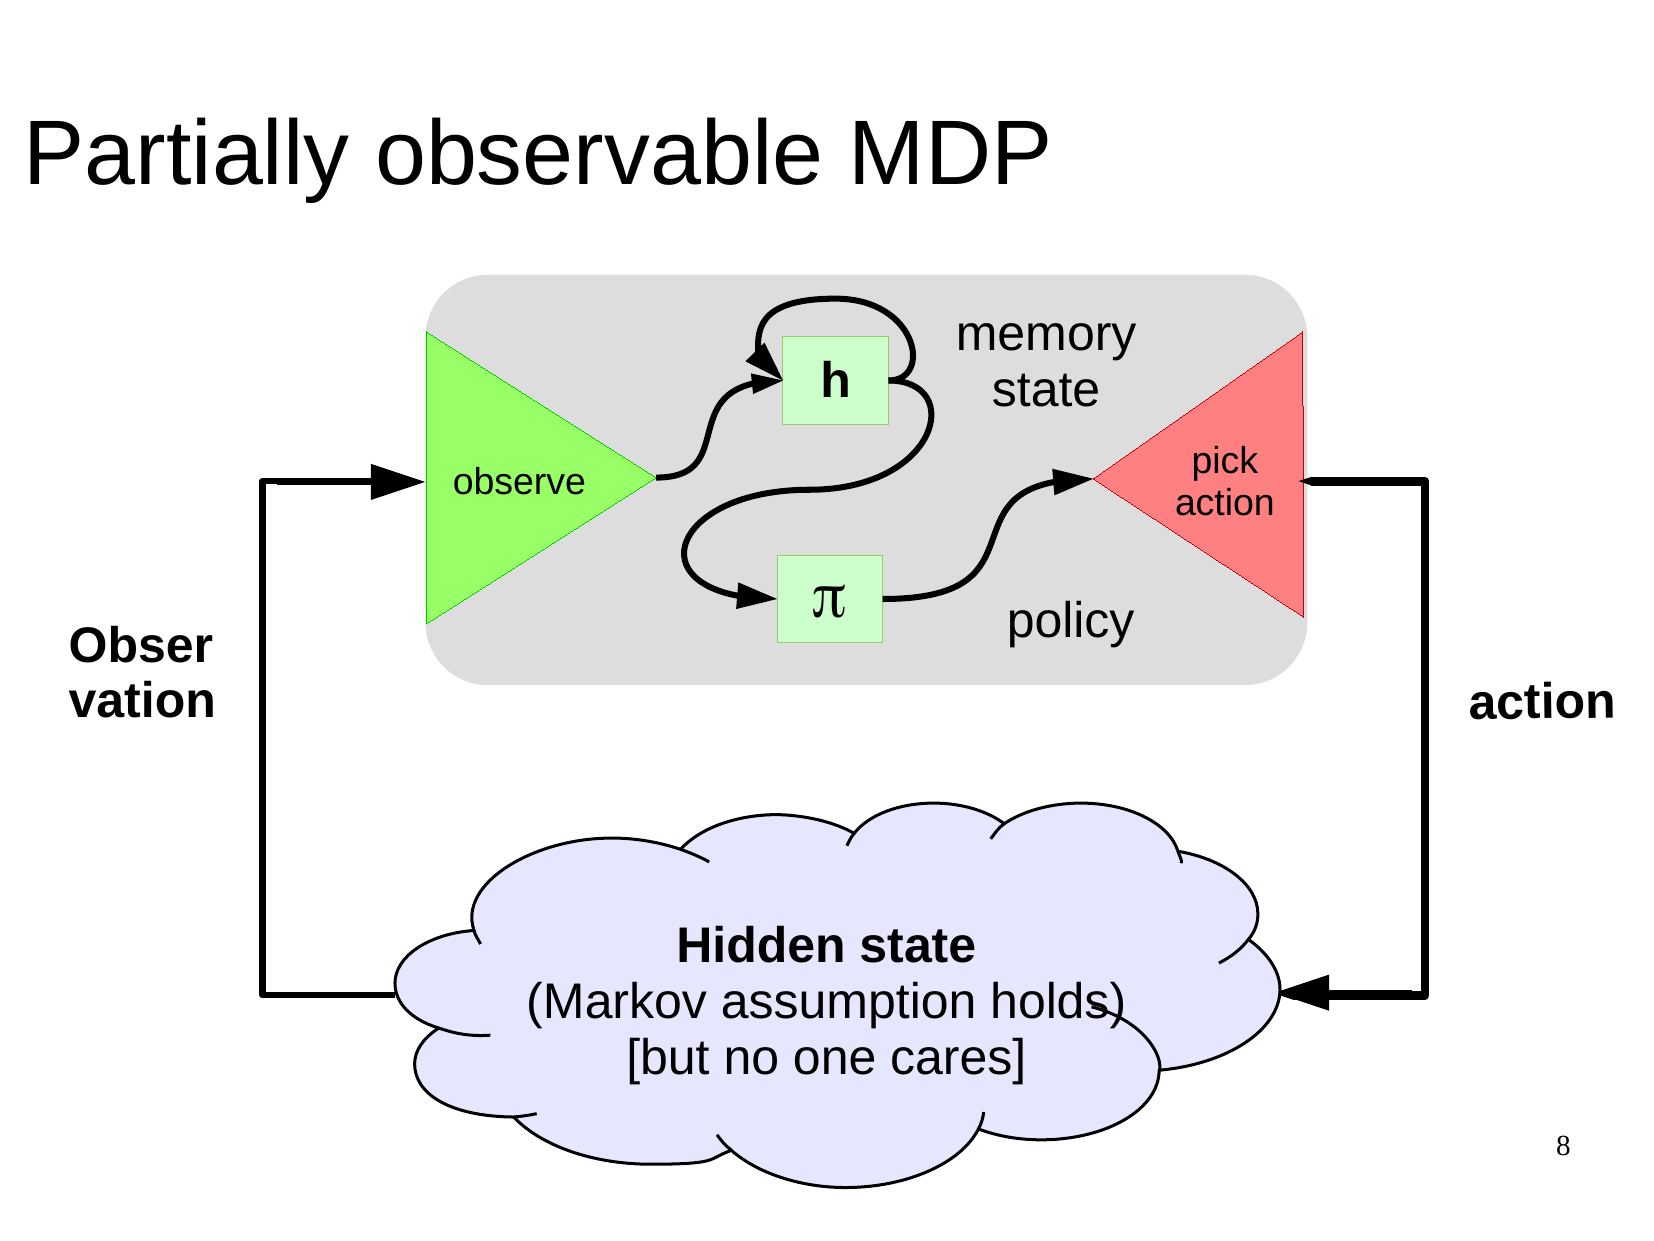

# Partially observable MDP
memory
state
h
pick
action
observe
policy
Observation
action
Hidden state
(Markov assumption holds)
[but no one cares]
8